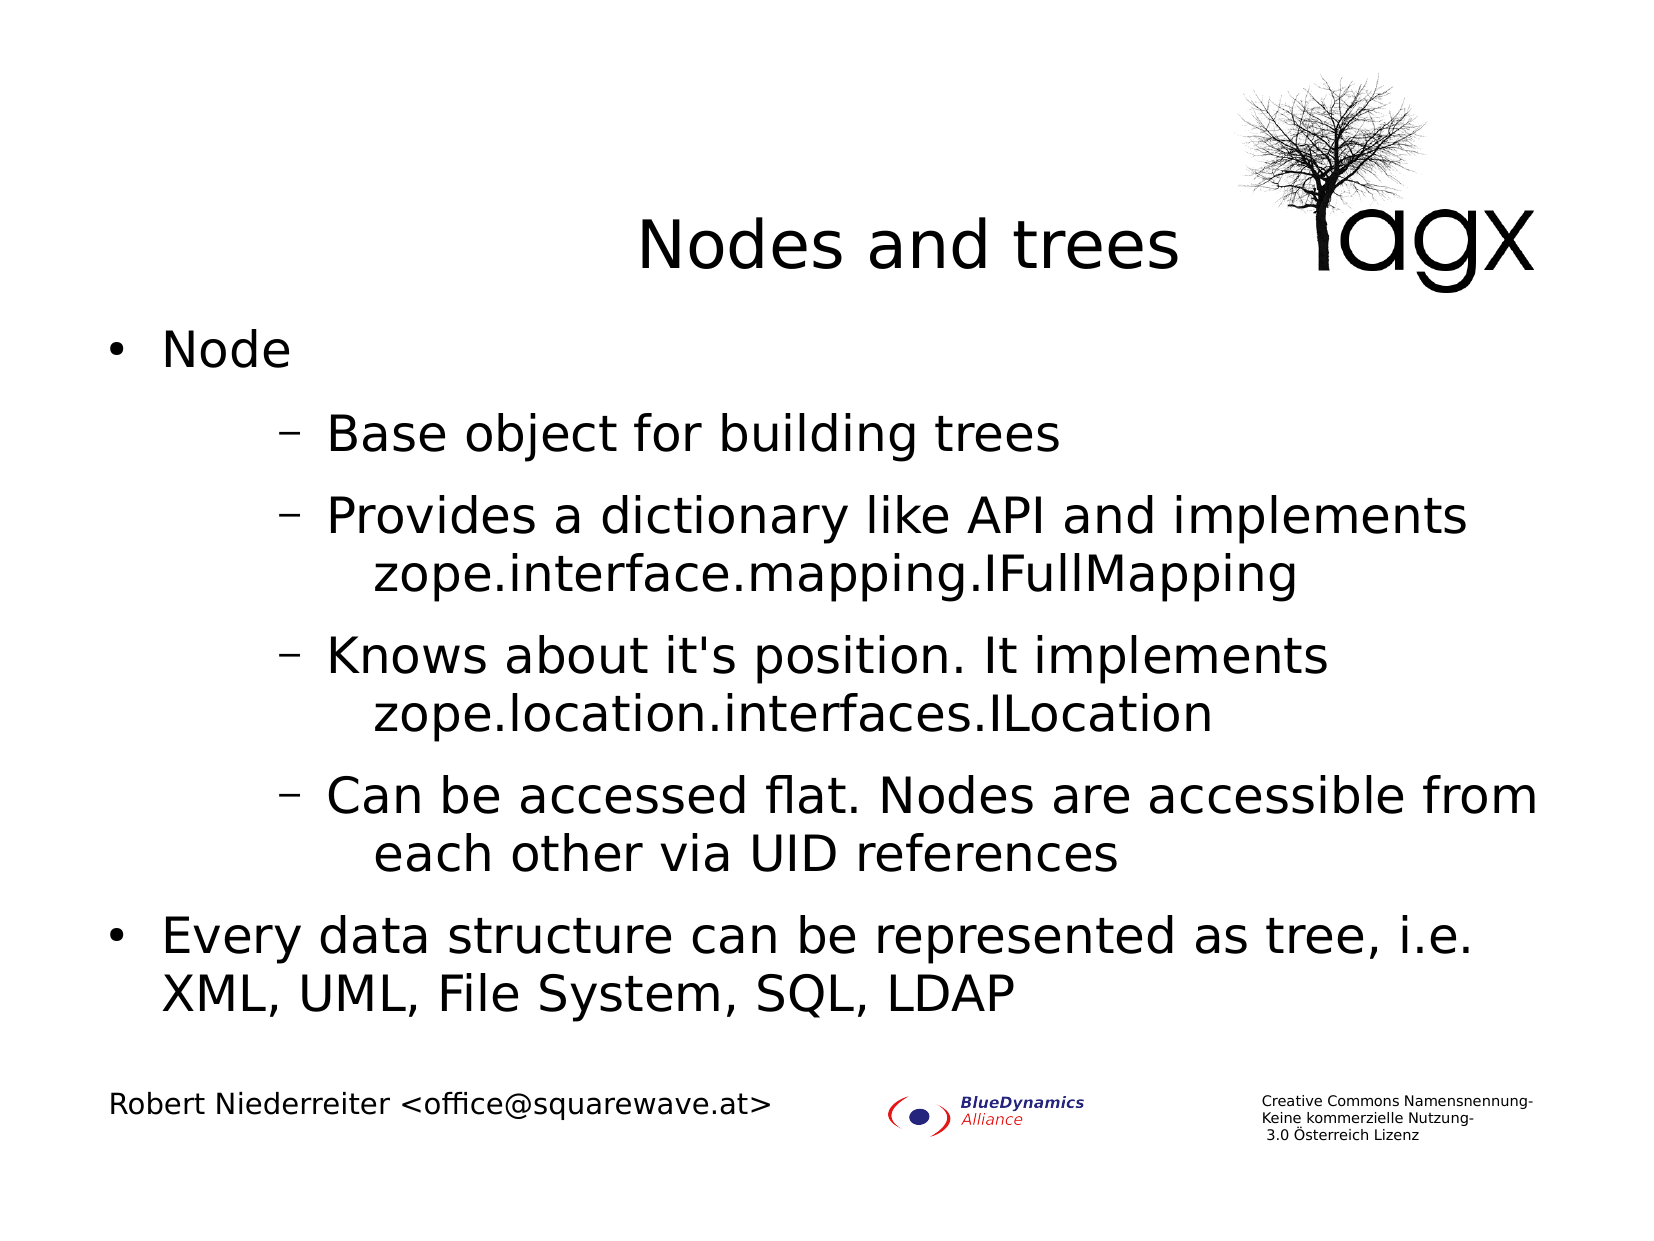

# Nodes and trees
Node
Base object for building trees
Provides a dictionary like API and implements zope.interface.mapping.IFullMapping
Knows about it's position. It implements zope.location.interfaces.ILocation
Can be accessed flat. Nodes are accessible from each other via UID references
Every data structure can be represented as tree, i.e. XML, UML, File System, SQL, LDAP